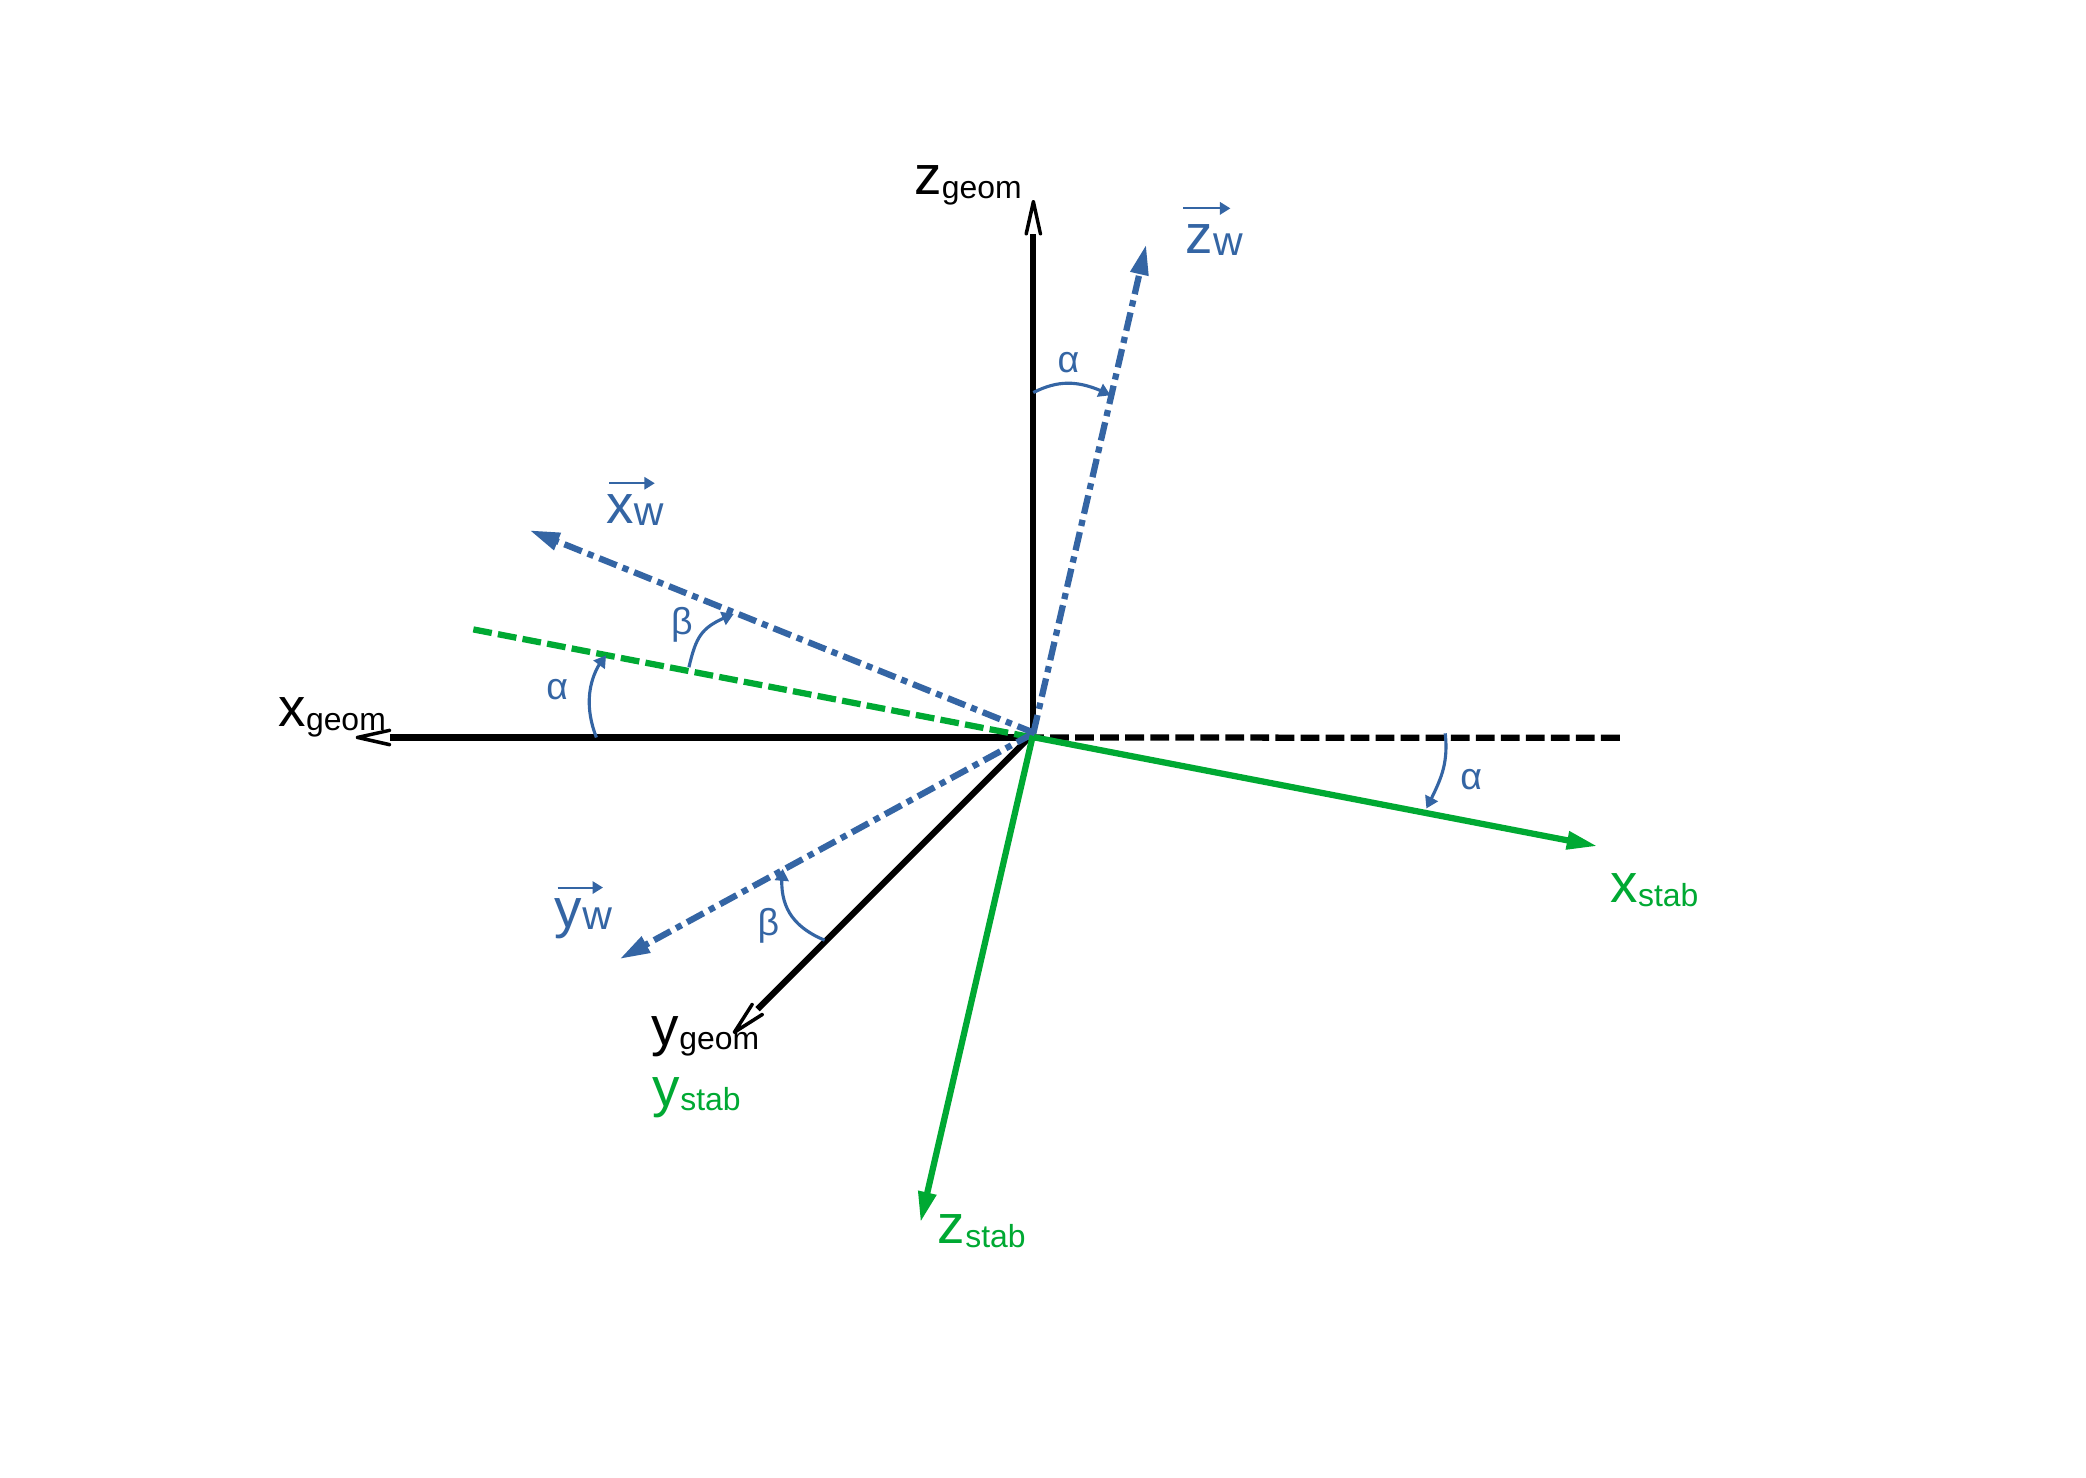

zgeom
zw
α
xw
β
α
xgeom
α
xstab
yw
β
ygeom
ystab
zstab